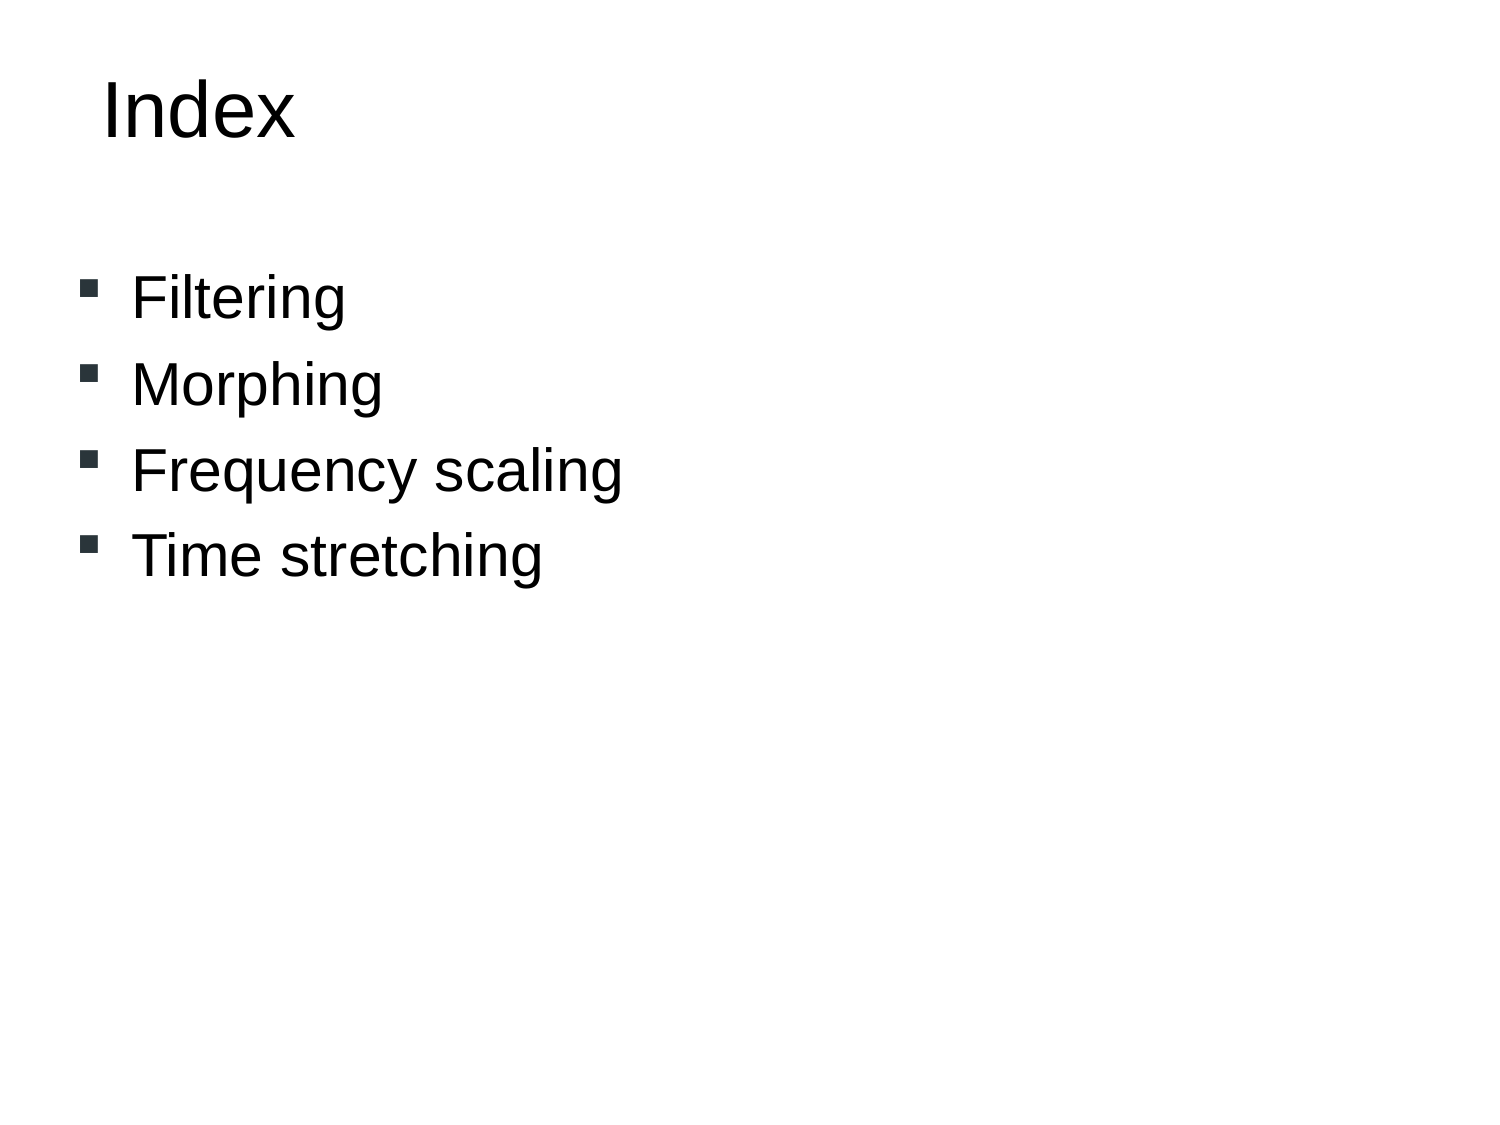

# Index
Filtering
Morphing
Frequency scaling
Time stretching